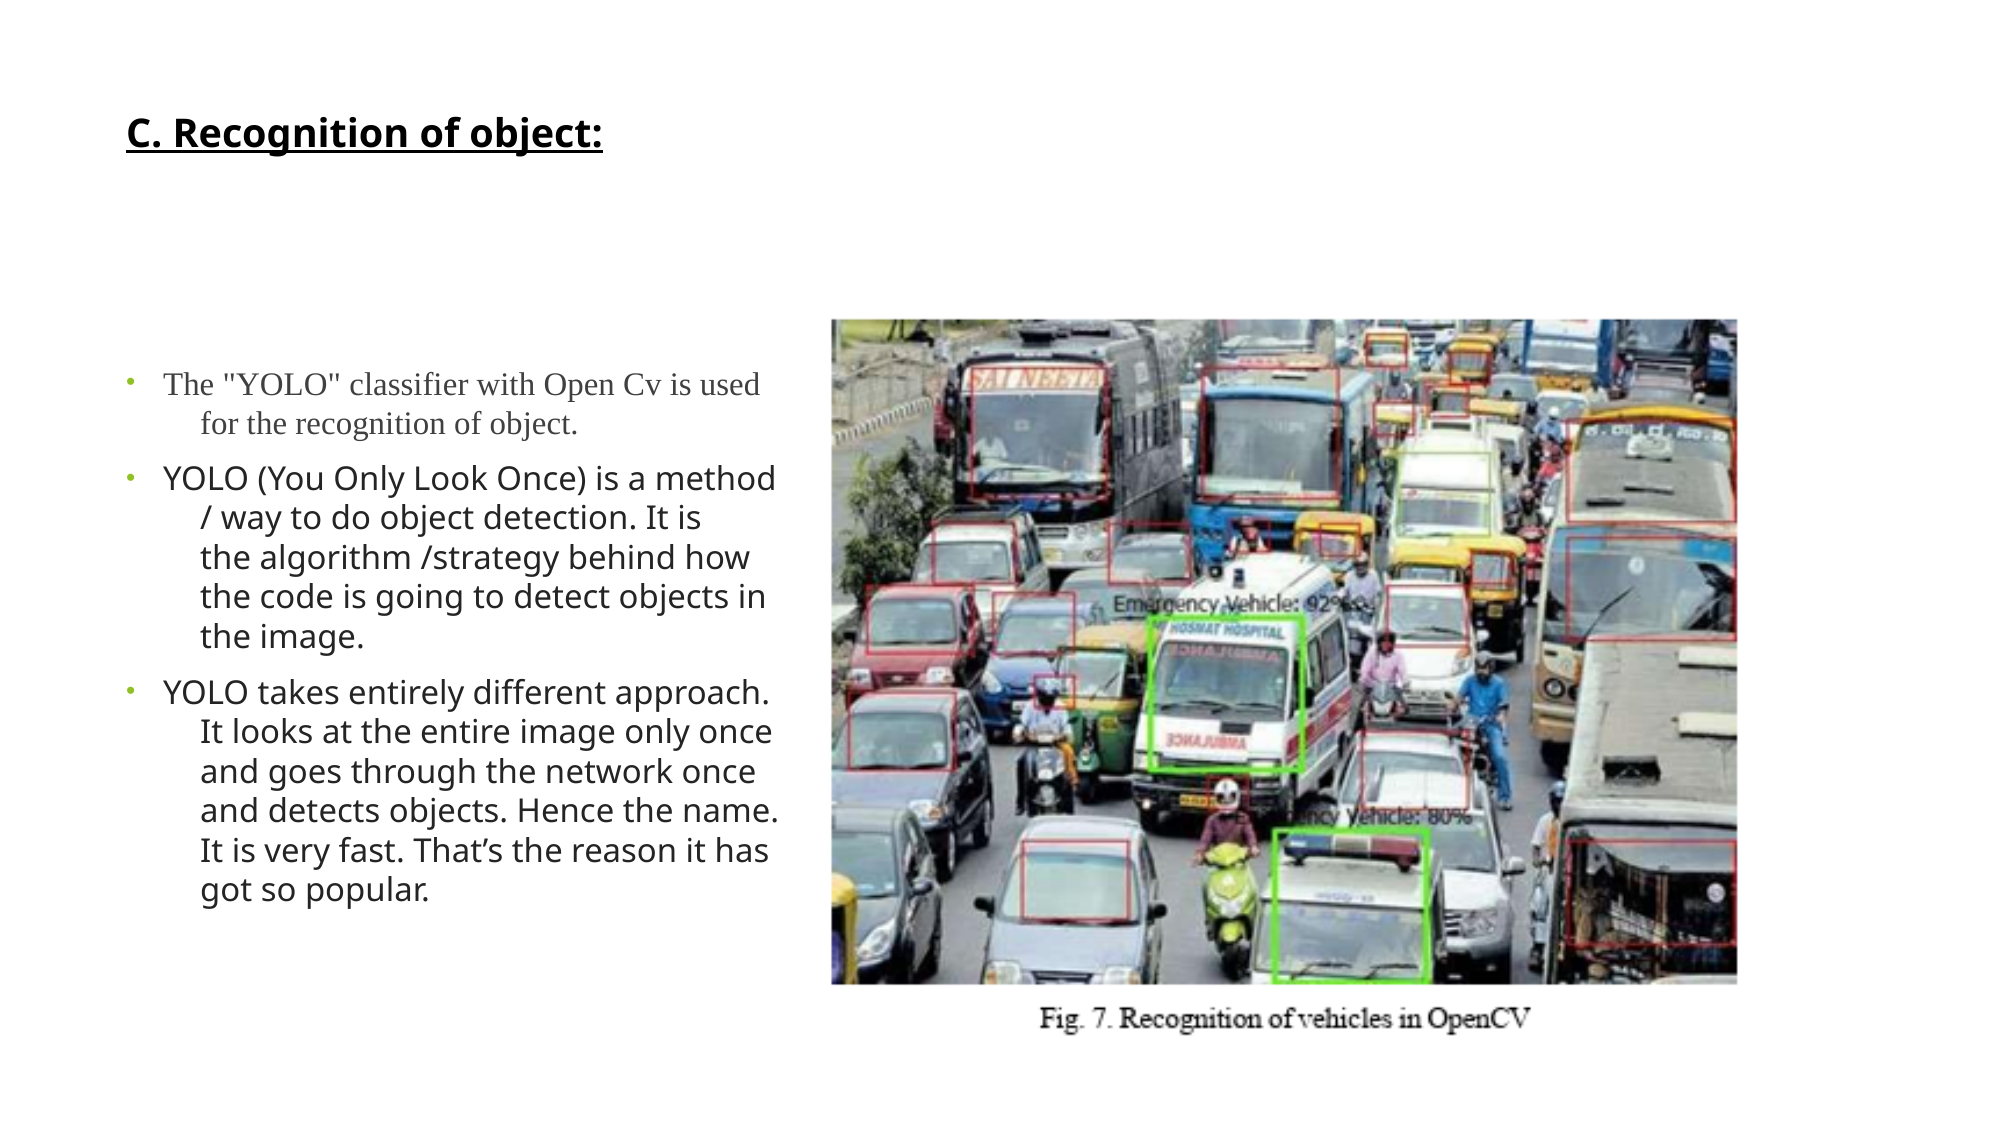

# C. Recognition of object:
The "YOLO" classifier with Open Cv is used for the recognition of object.
YOLO (You Only Look Once) is a method / way to do object detection. It is the algorithm /strategy behind how the code is going to detect objects in the image.
YOLO takes entirely different approach. It looks at the entire image only once and goes through the network once and detects objects. Hence the name. It is very fast. That’s the reason it has got so popular.